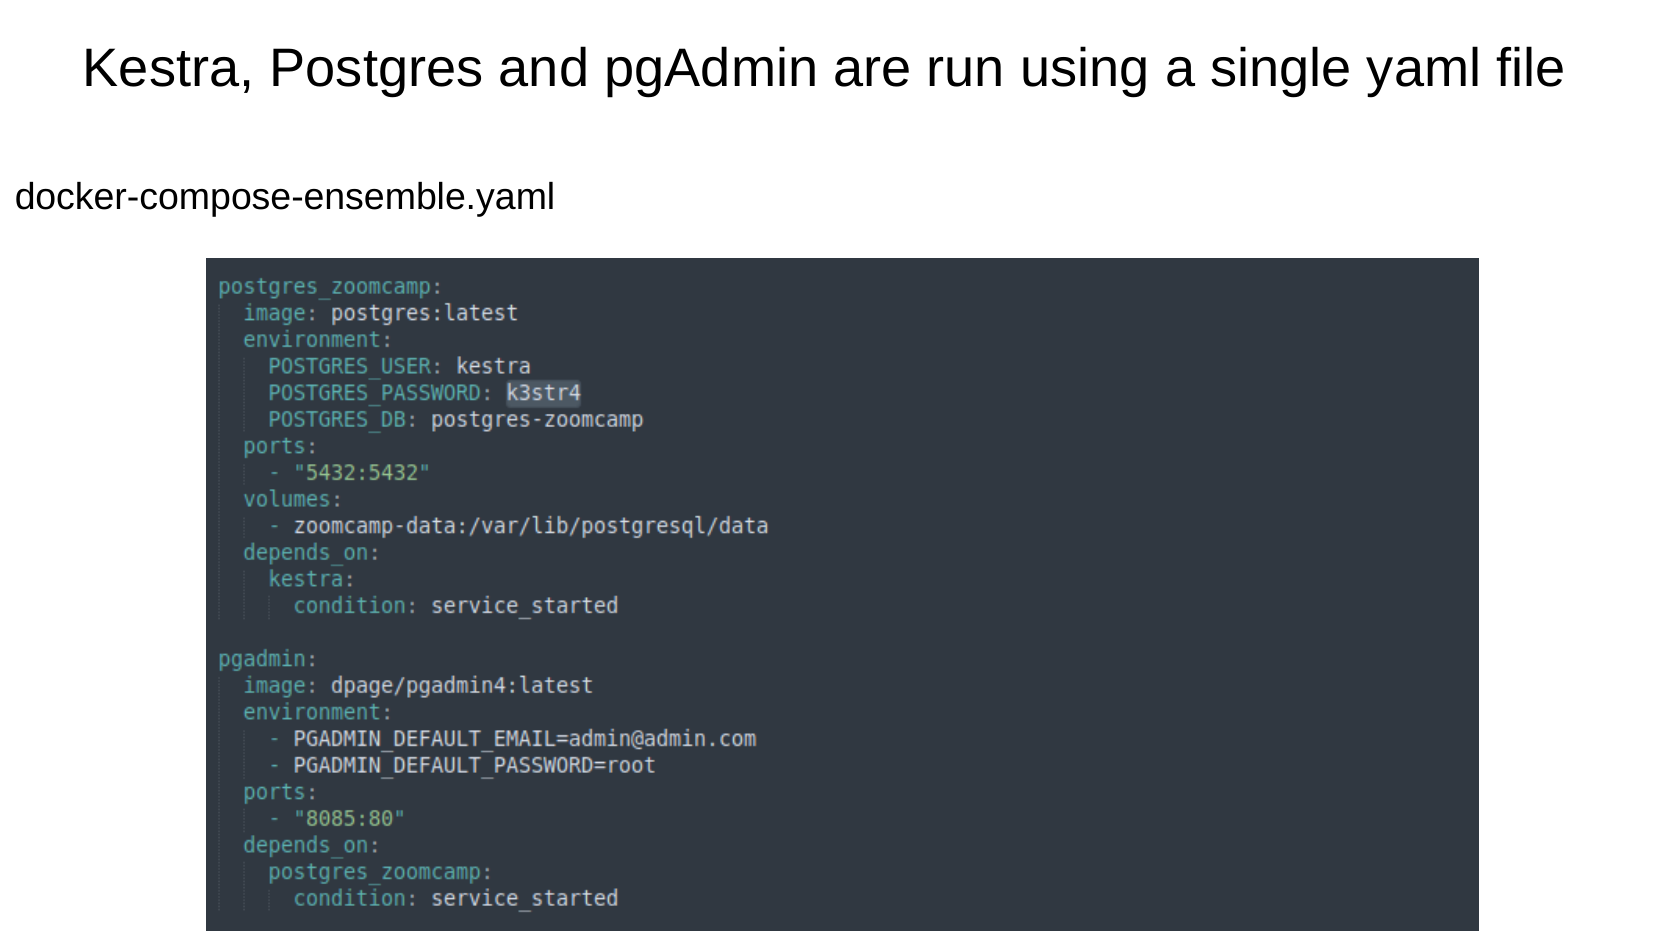

# Kestra, Postgres and pgAdmin are run using a single yaml file
docker-compose-ensemble.yaml